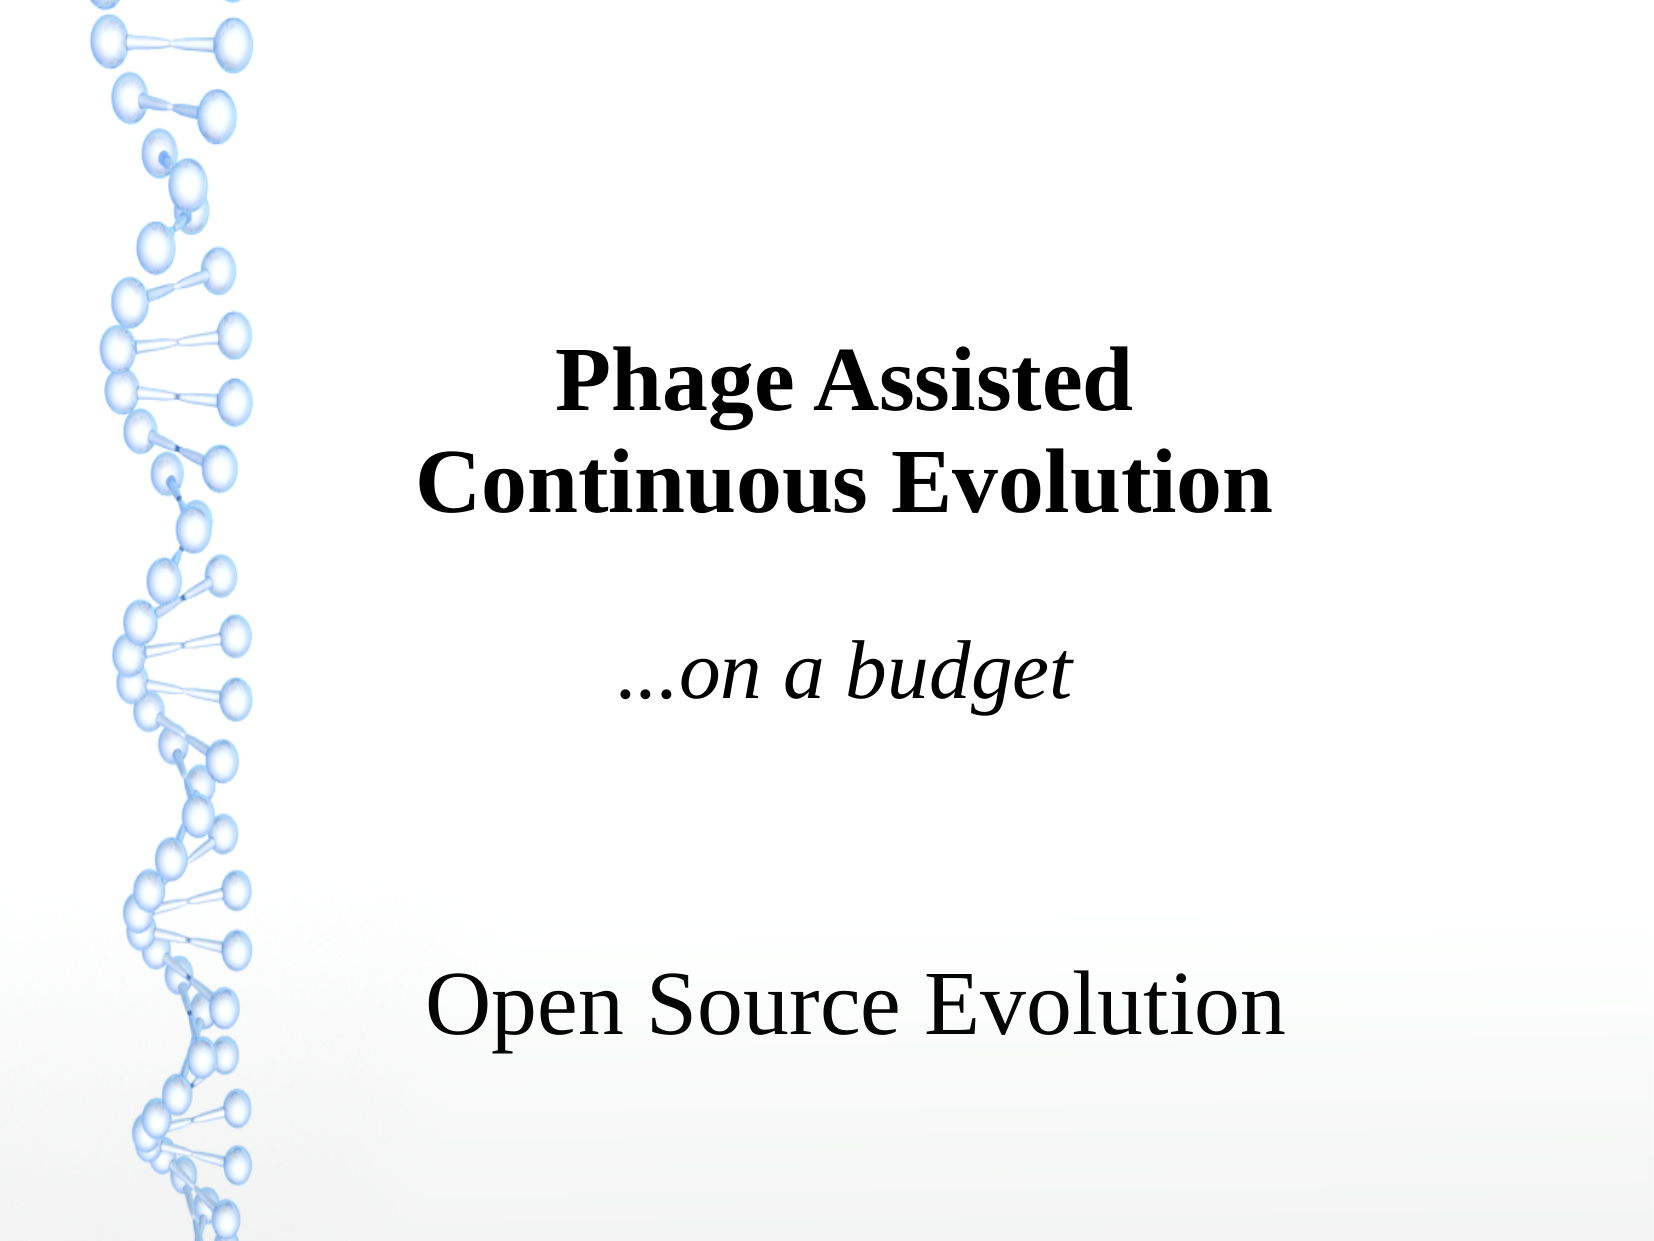

Phage Assisted
Continuous Evolution
...on a budget
# Open Source Evolution